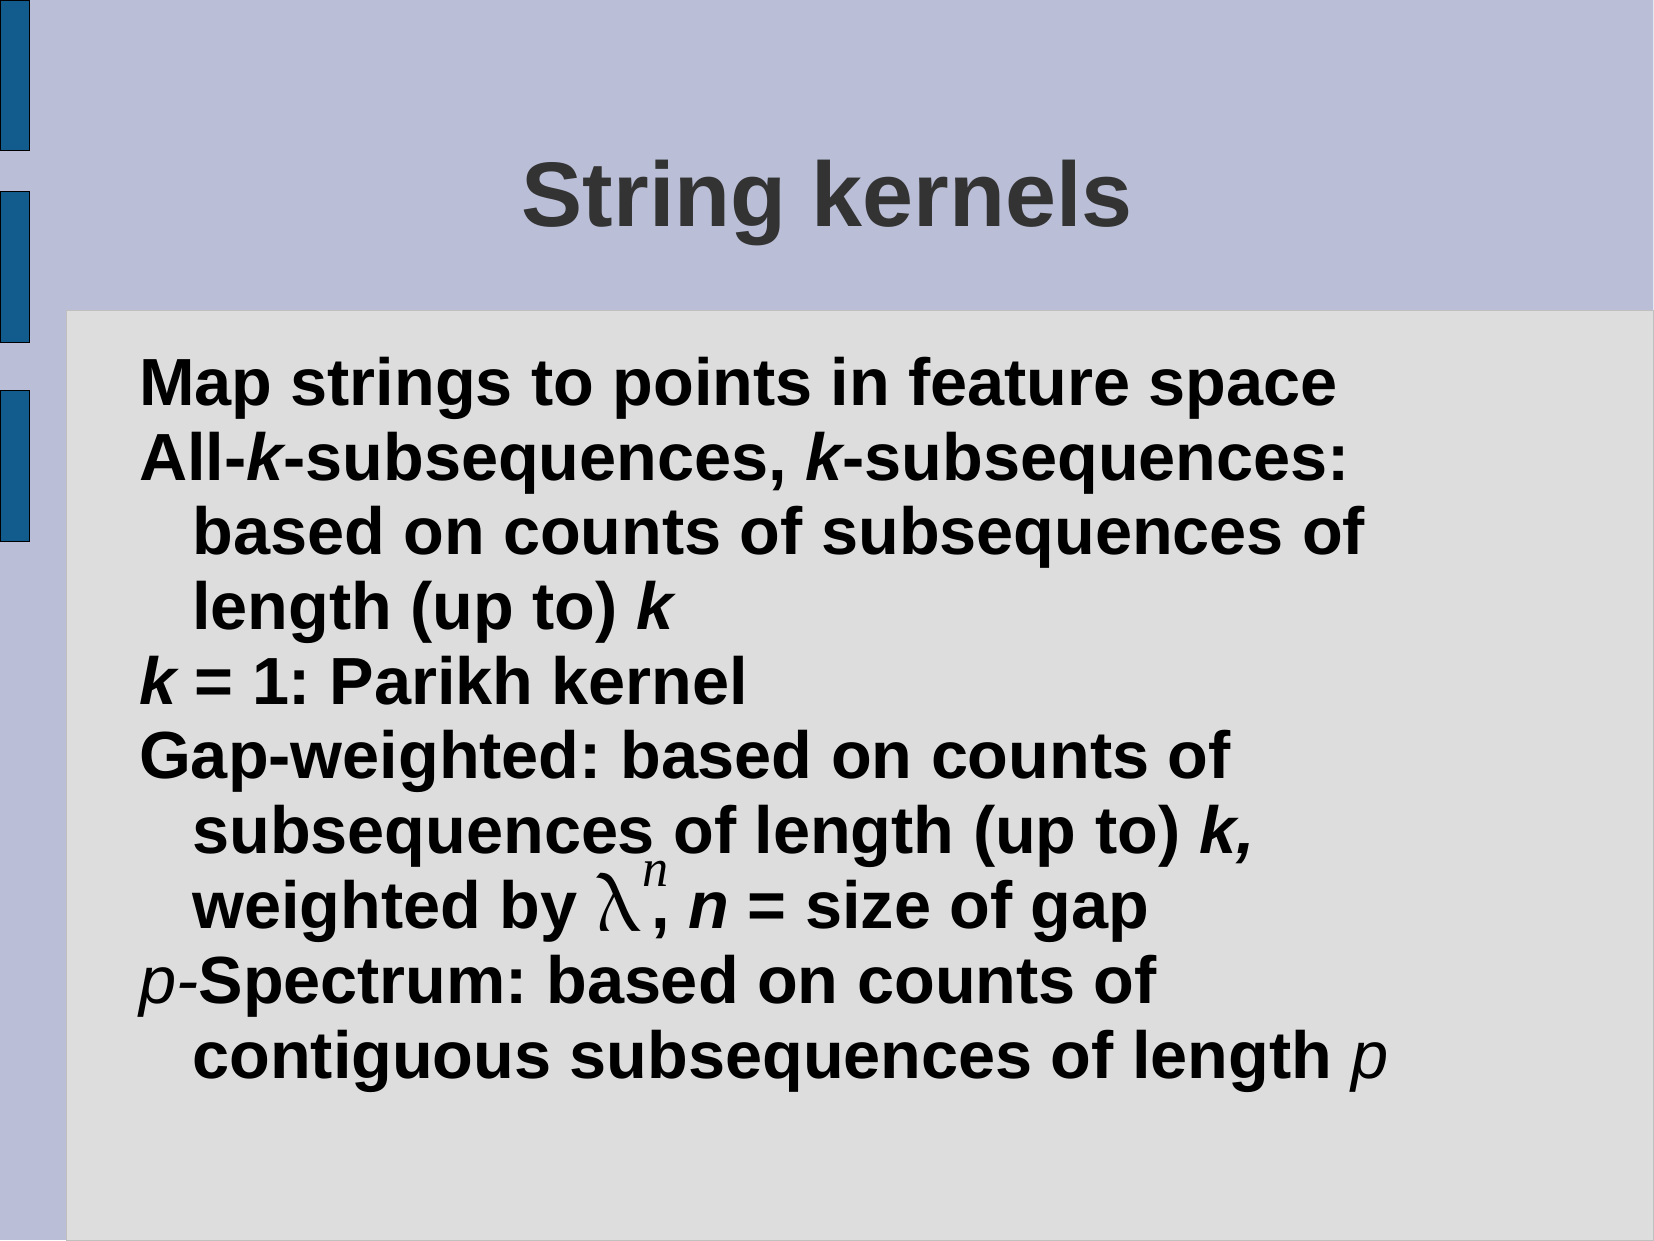

# String kernels
Map strings to points in feature space
All-k-subsequences, k-subsequences: based on counts of subsequences of length (up to) k
k = 1: Parikh kernel
Gap-weighted: based on counts of subsequences of length (up to) k, weighted by , n = size of gap
p-Spectrum: based on counts of contiguous subsequences of length p